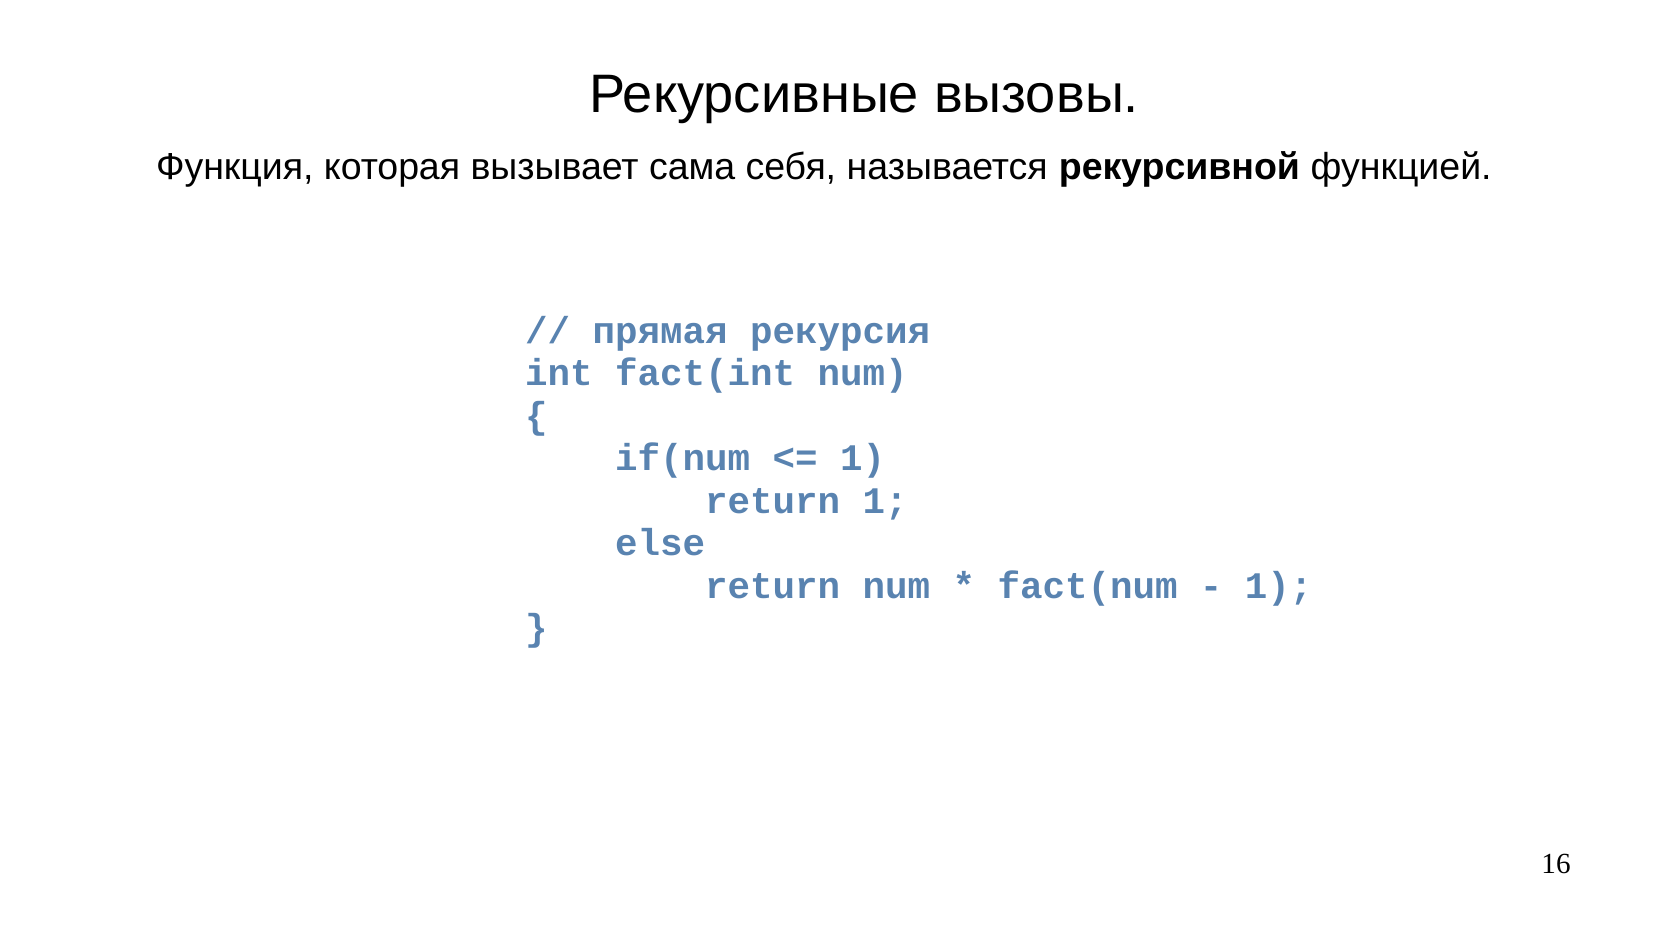

# Рекурсивные вызовы.
Функция, которая вызывает сама себя, называется рекурсивной функцией.
// прямая рекурсия
int fact(int num)
{
 if(num <= 1)
 return 1;
 else
 return num * fact(num - 1);
}
16